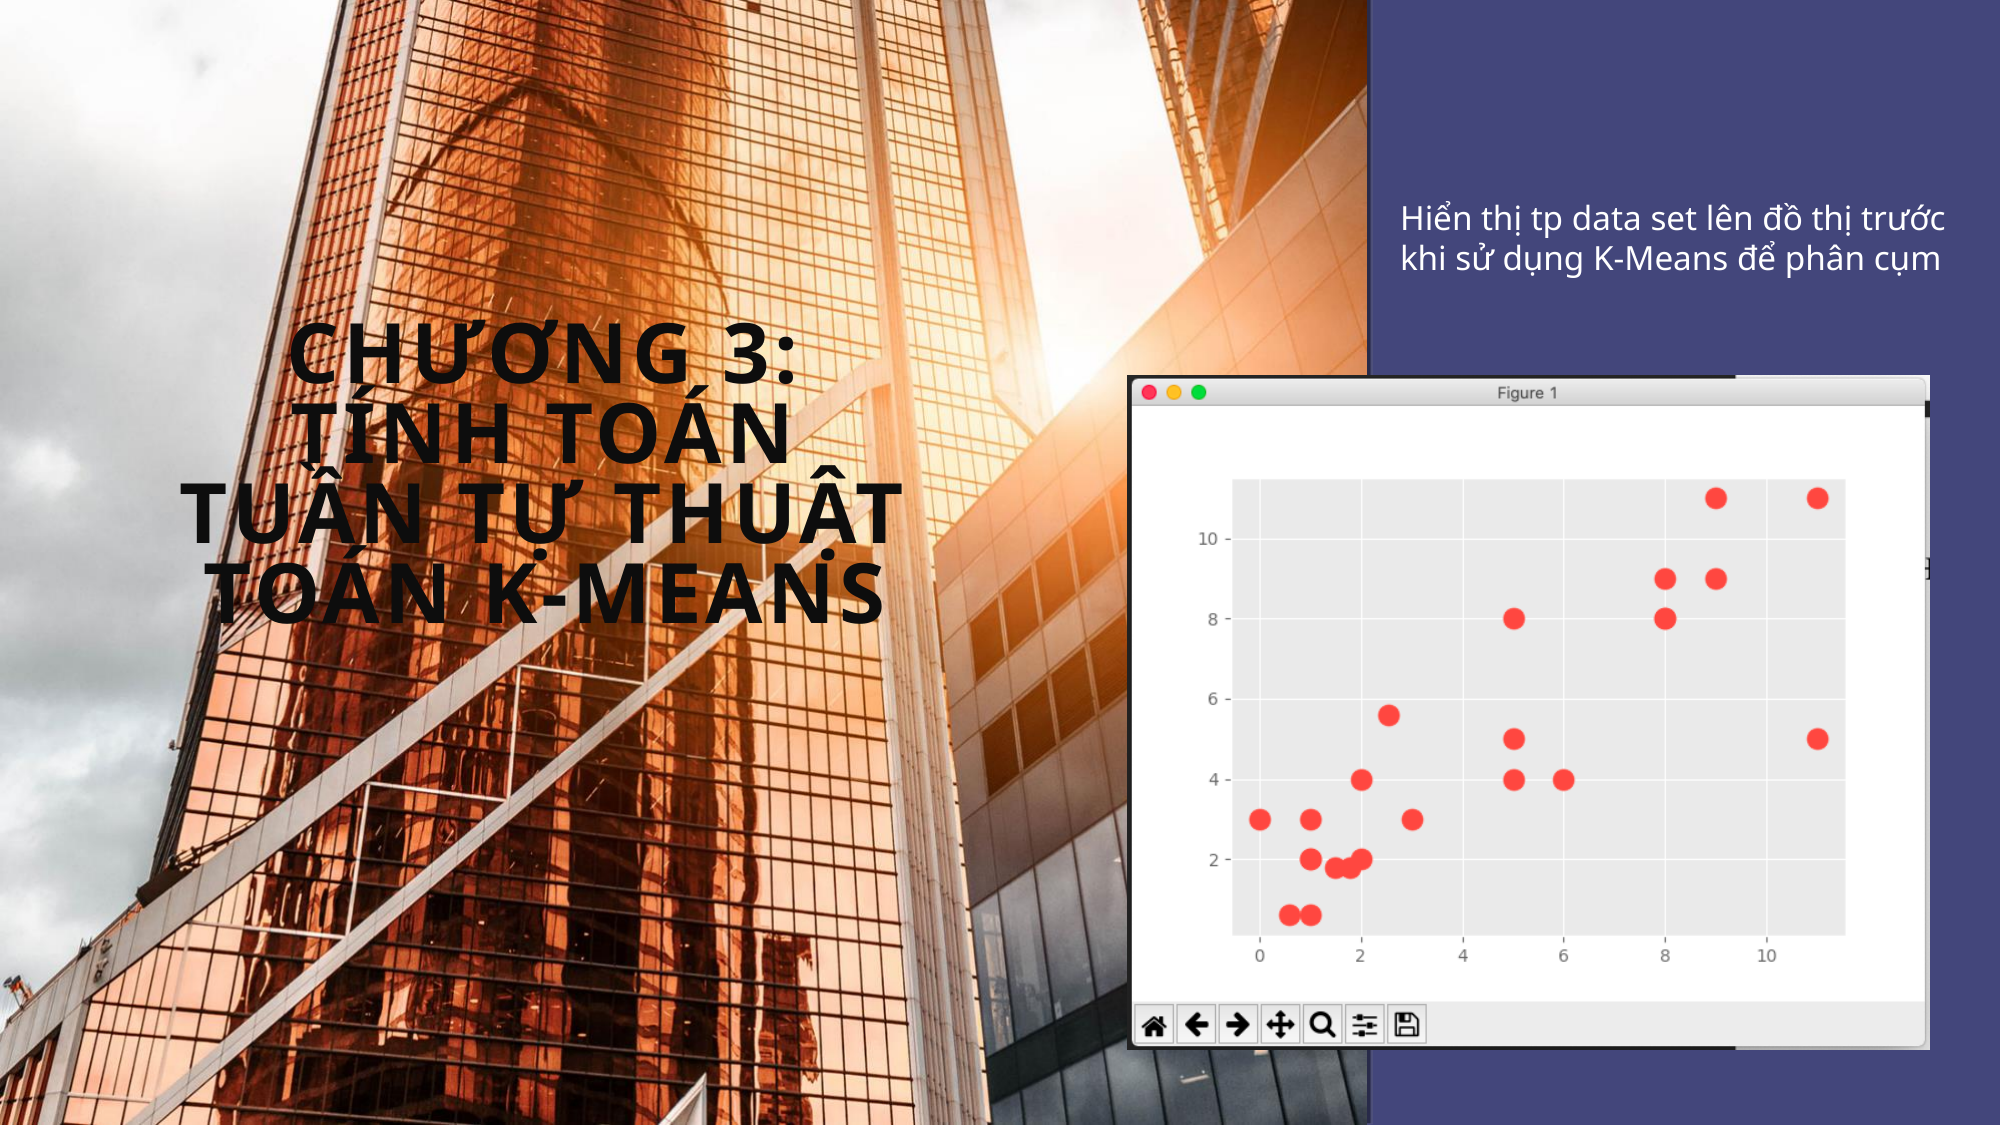

Hiển thị tp data set lên đồ thị trước khi sử dụng K-Means để phân cụm
#
CHƯƠNG 3: TÍNH TOÁN TUẦN TỰ THUẬT TOÁN K-Means